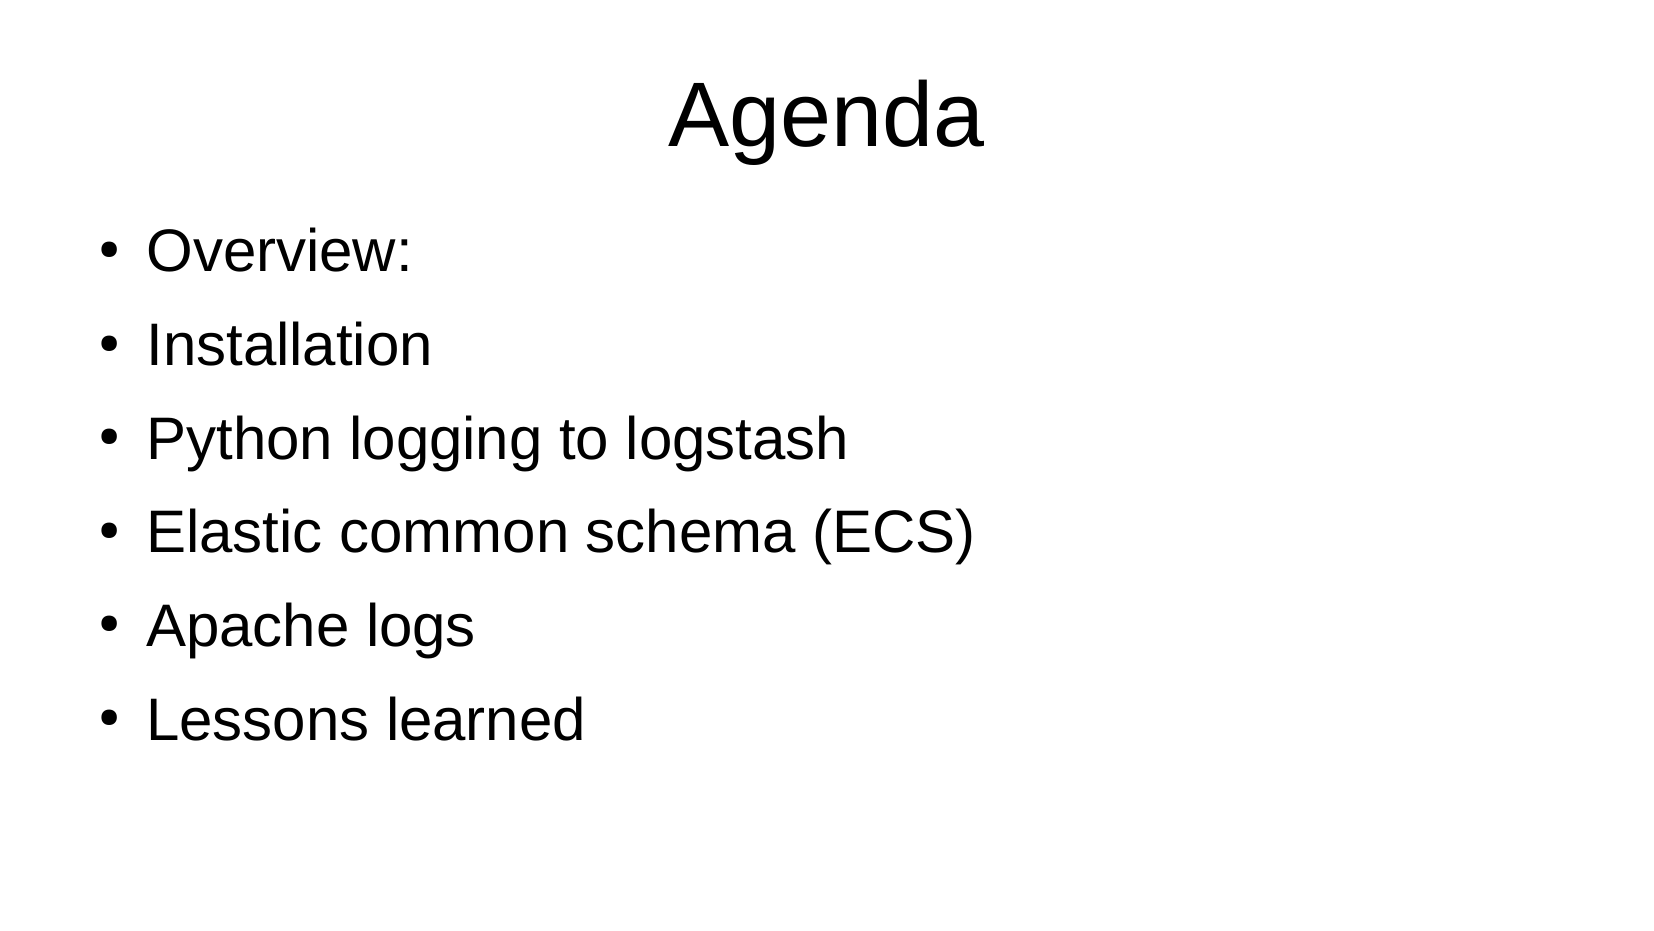

# Agenda
Overview:
Installation
Python logging to logstash
Elastic common schema (ECS)
Apache logs
Lessons learned